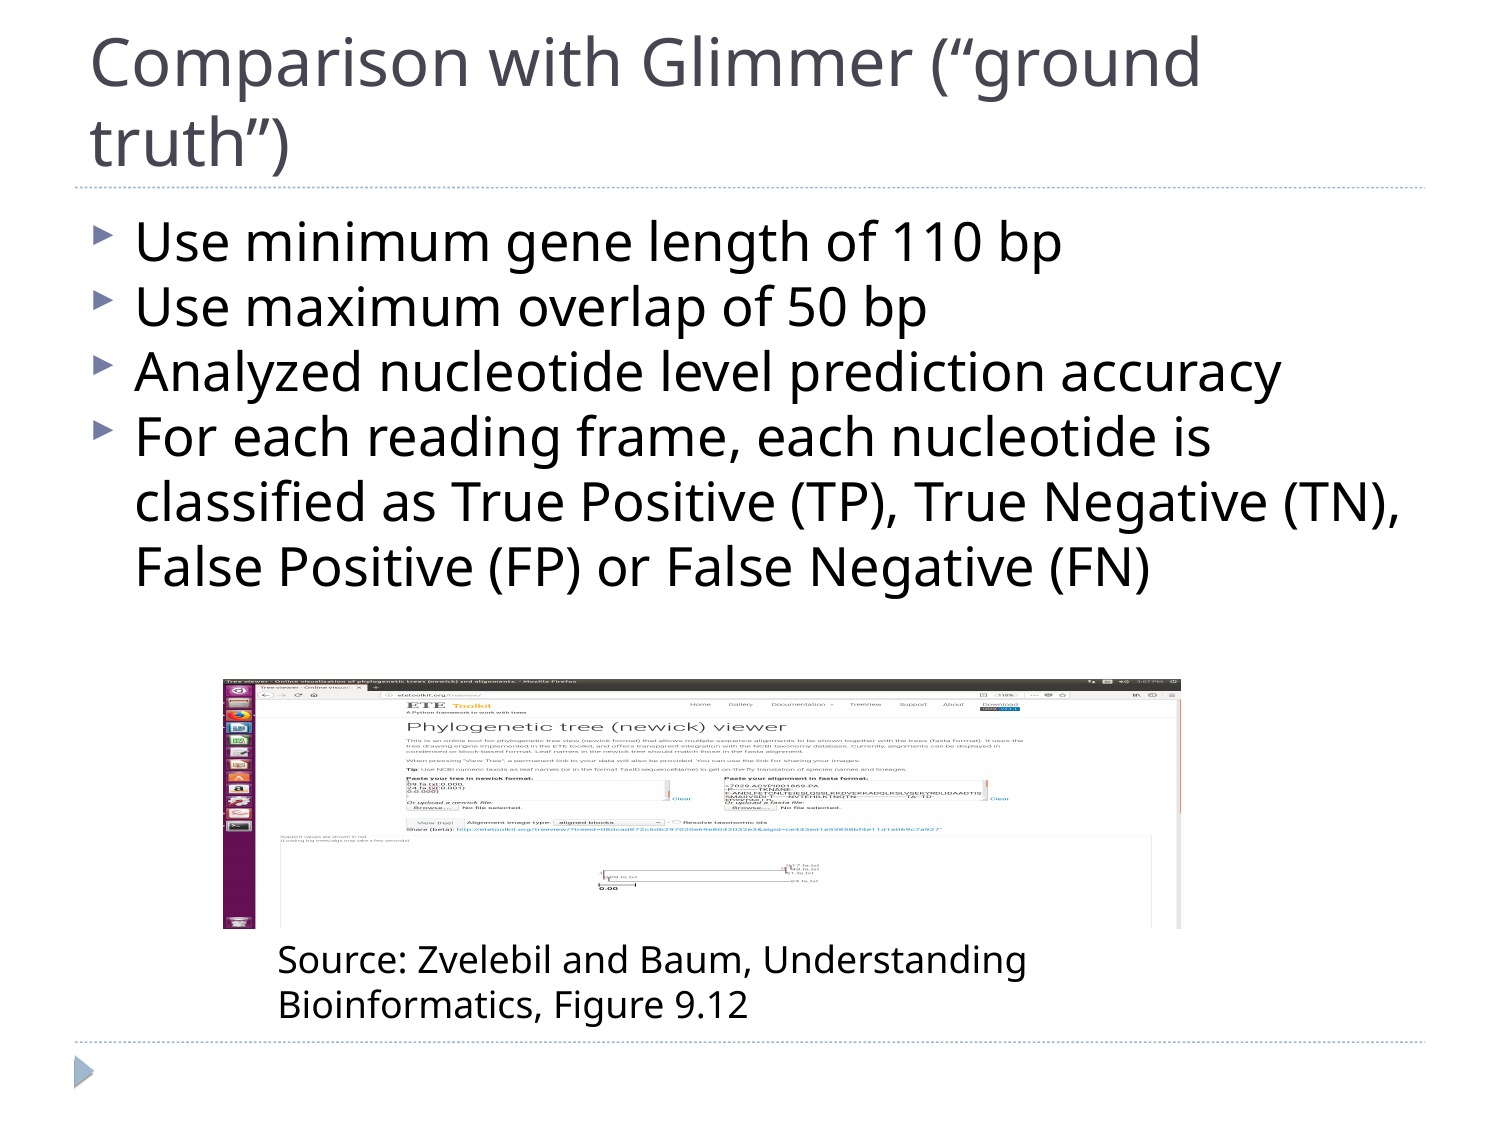

Comparison with Glimmer (“ground truth”)
Use minimum gene length of 110 bp
Use maximum overlap of 50 bp
Analyzed nucleotide level prediction accuracy
For each reading frame, each nucleotide is classified as True Positive (TP), True Negative (TN), False Positive (FP) or False Negative (FN)
Source: Zvelebil and Baum, Understanding Bioinformatics, Figure 9.12